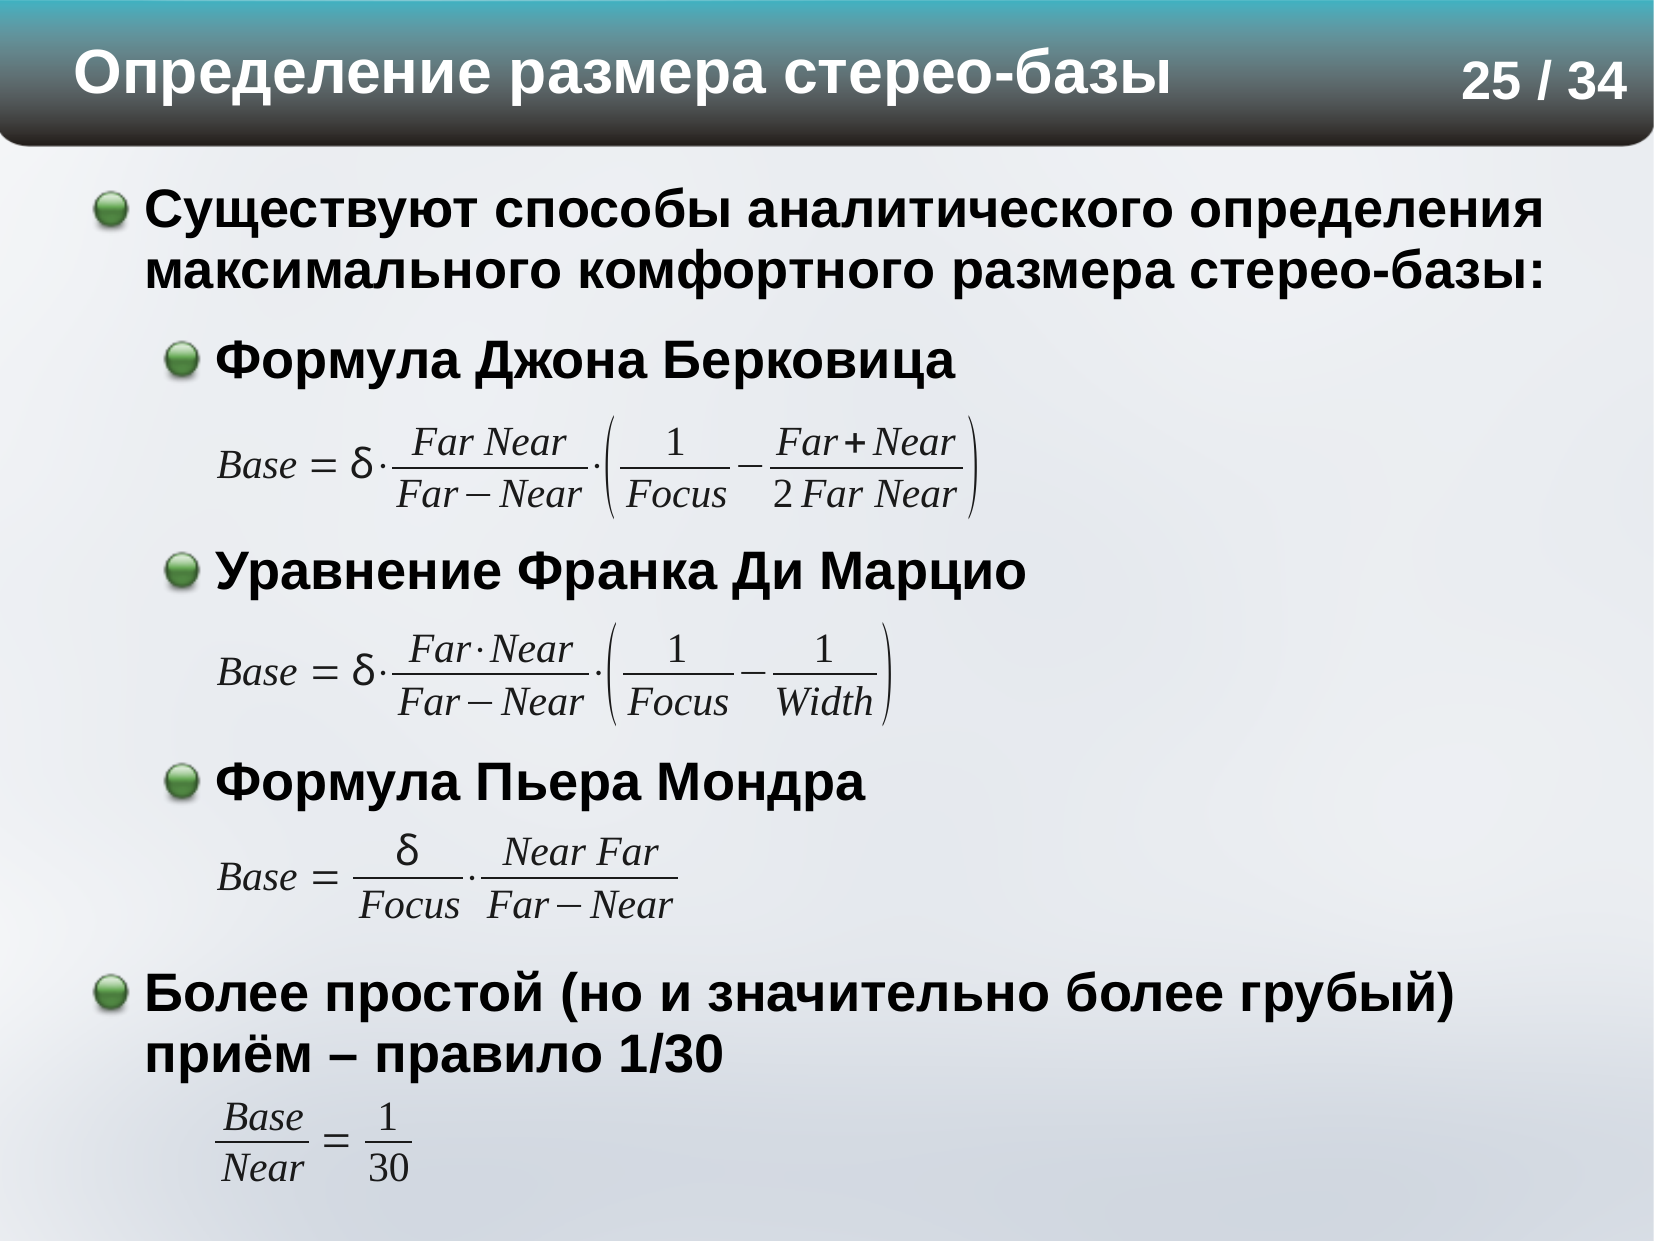

Определение размера стерео-базы
Существуют способы аналитического определения максимального комфортного размера стерео-базы:
Формула Джона Берковица
Уравнение Франка Ди Марцио
Формула Пьера Мондра
Более простой (но и значительно более грубый) приём – правило 1/30